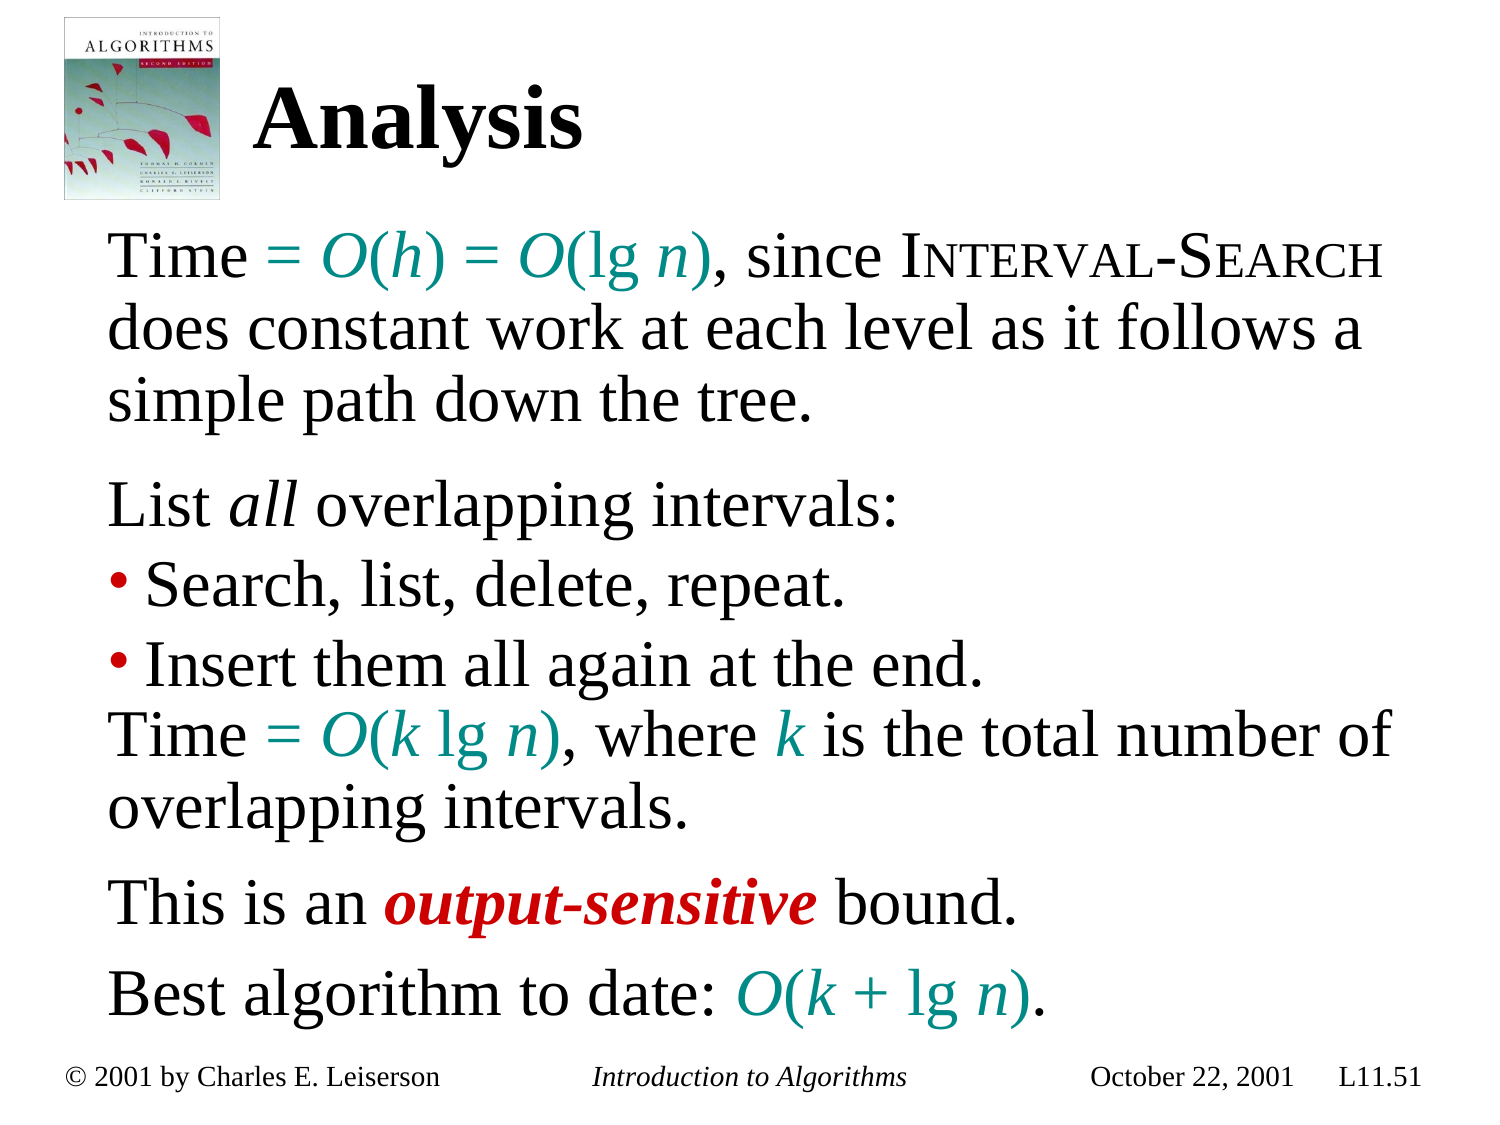

# Analysis
Time = O(h) = O(lg n), since INTERVAL-SEARCH does constant work at each level as it follows a simple path down the tree.
List all overlapping intervals:
Search, list, delete, repeat.
Insert them all again at the end.
Time = O(k lg n), where k is the total number of overlapping intervals.
This is an output-sensitive bound.
Best algorithm to date: O(k + lg n).
Introduction to Algorithms
October 22, 2001 L11.